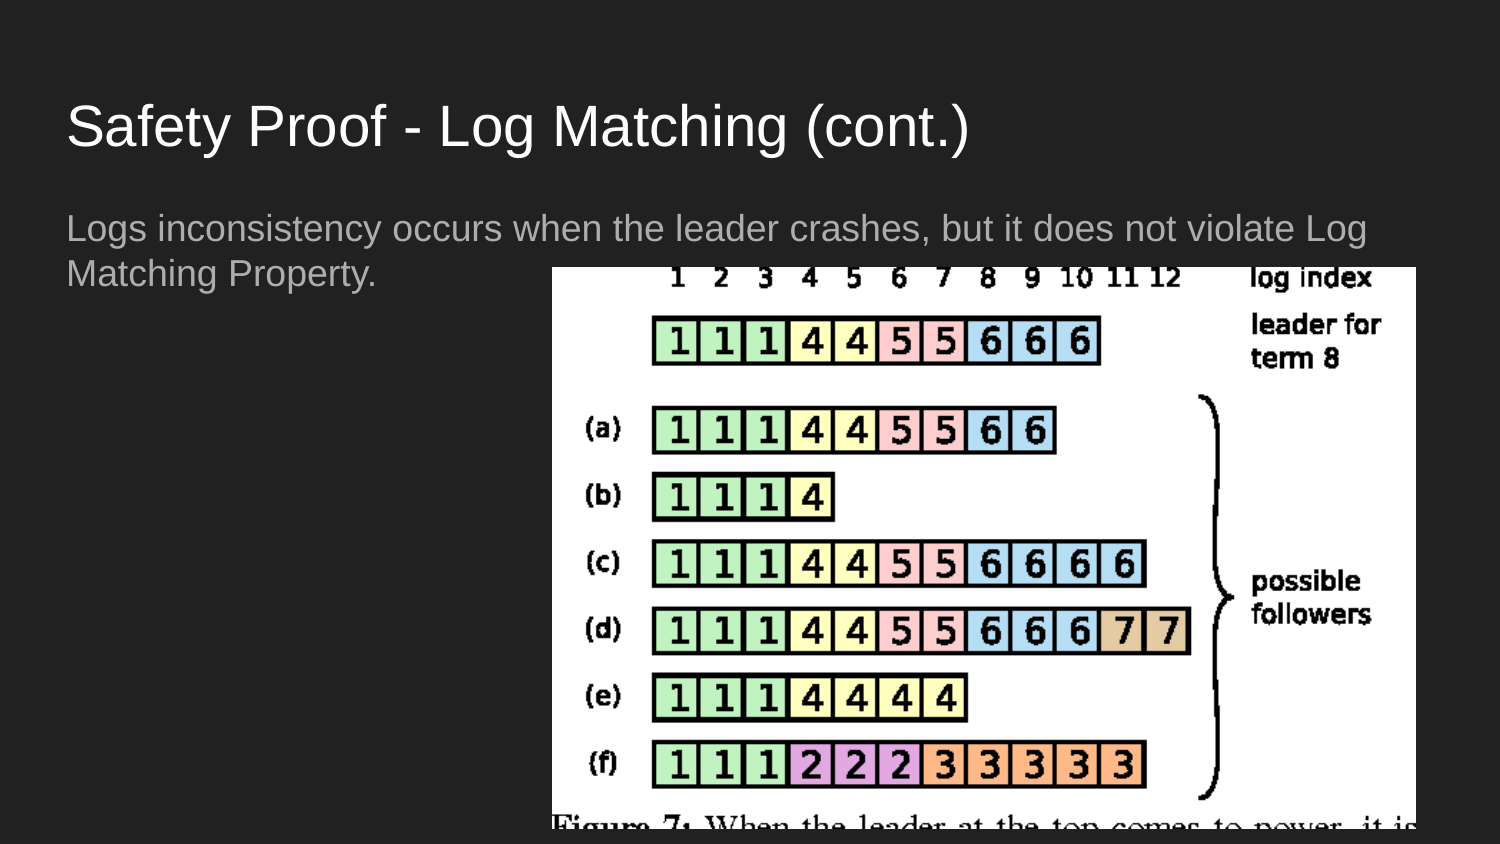

# Safety Proof - Log Matching (cont.)
Logs inconsistency occurs when the leader crashes, but it does not violate Log Matching Property.